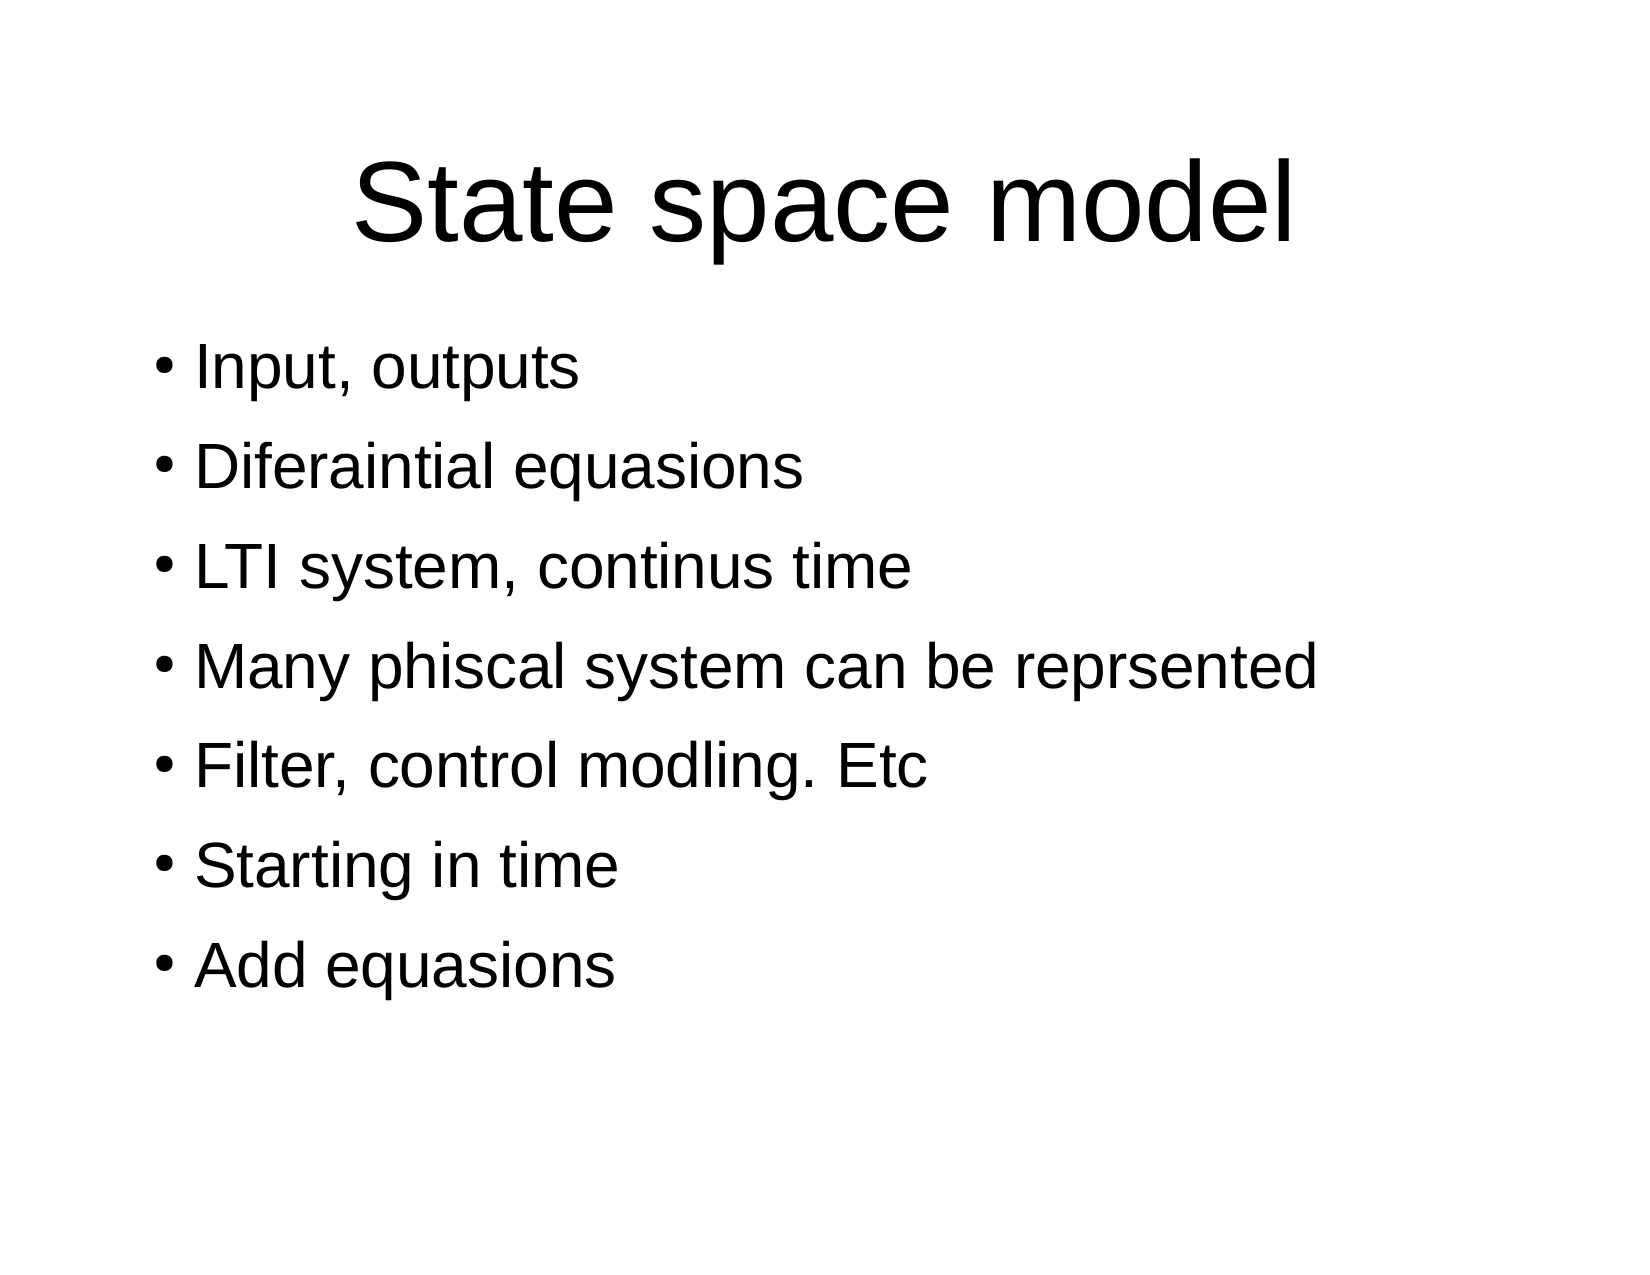

# State space model
Input, outputs
Diferaintial equasions
LTI system, continus time
Many phiscal system can be reprsented
Filter, control modling. Etc
Starting in time
Add equasions